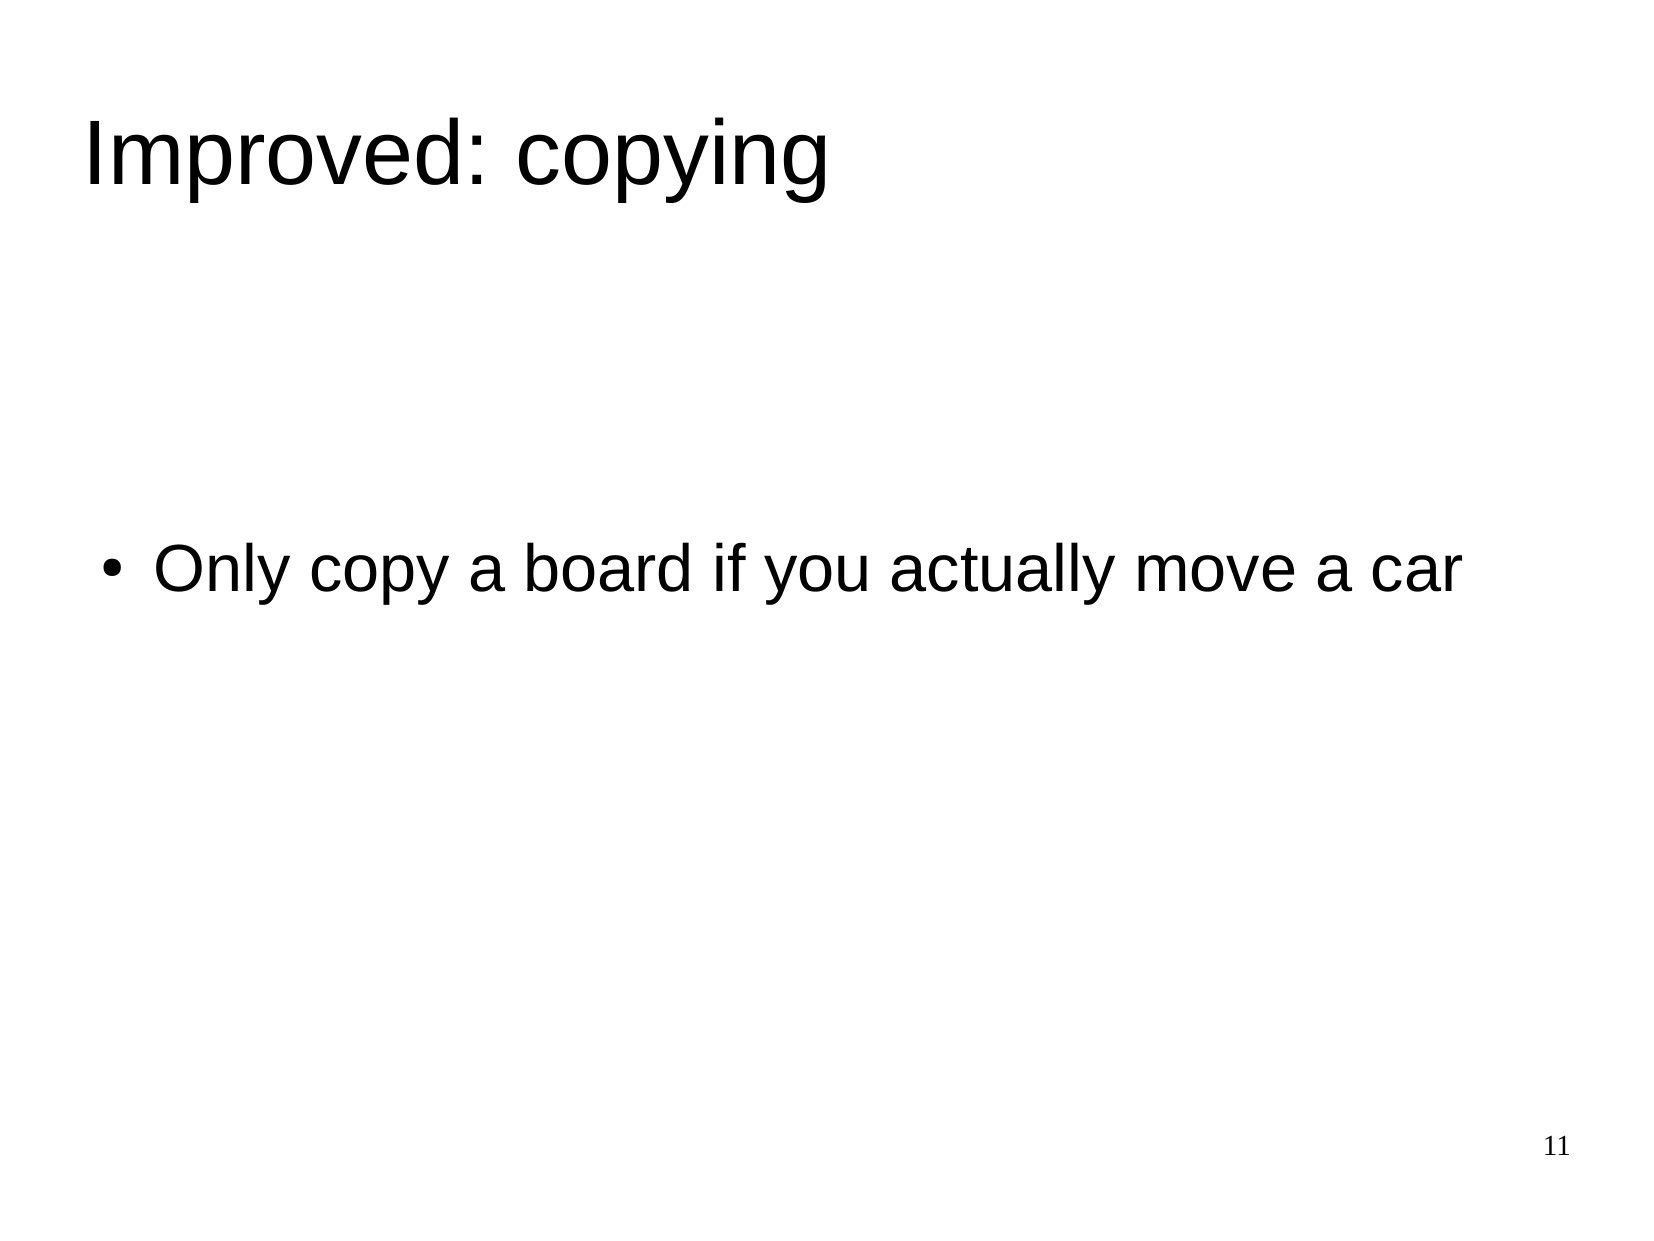

# Improved: copying
Only copy a board if you actually move a car
11